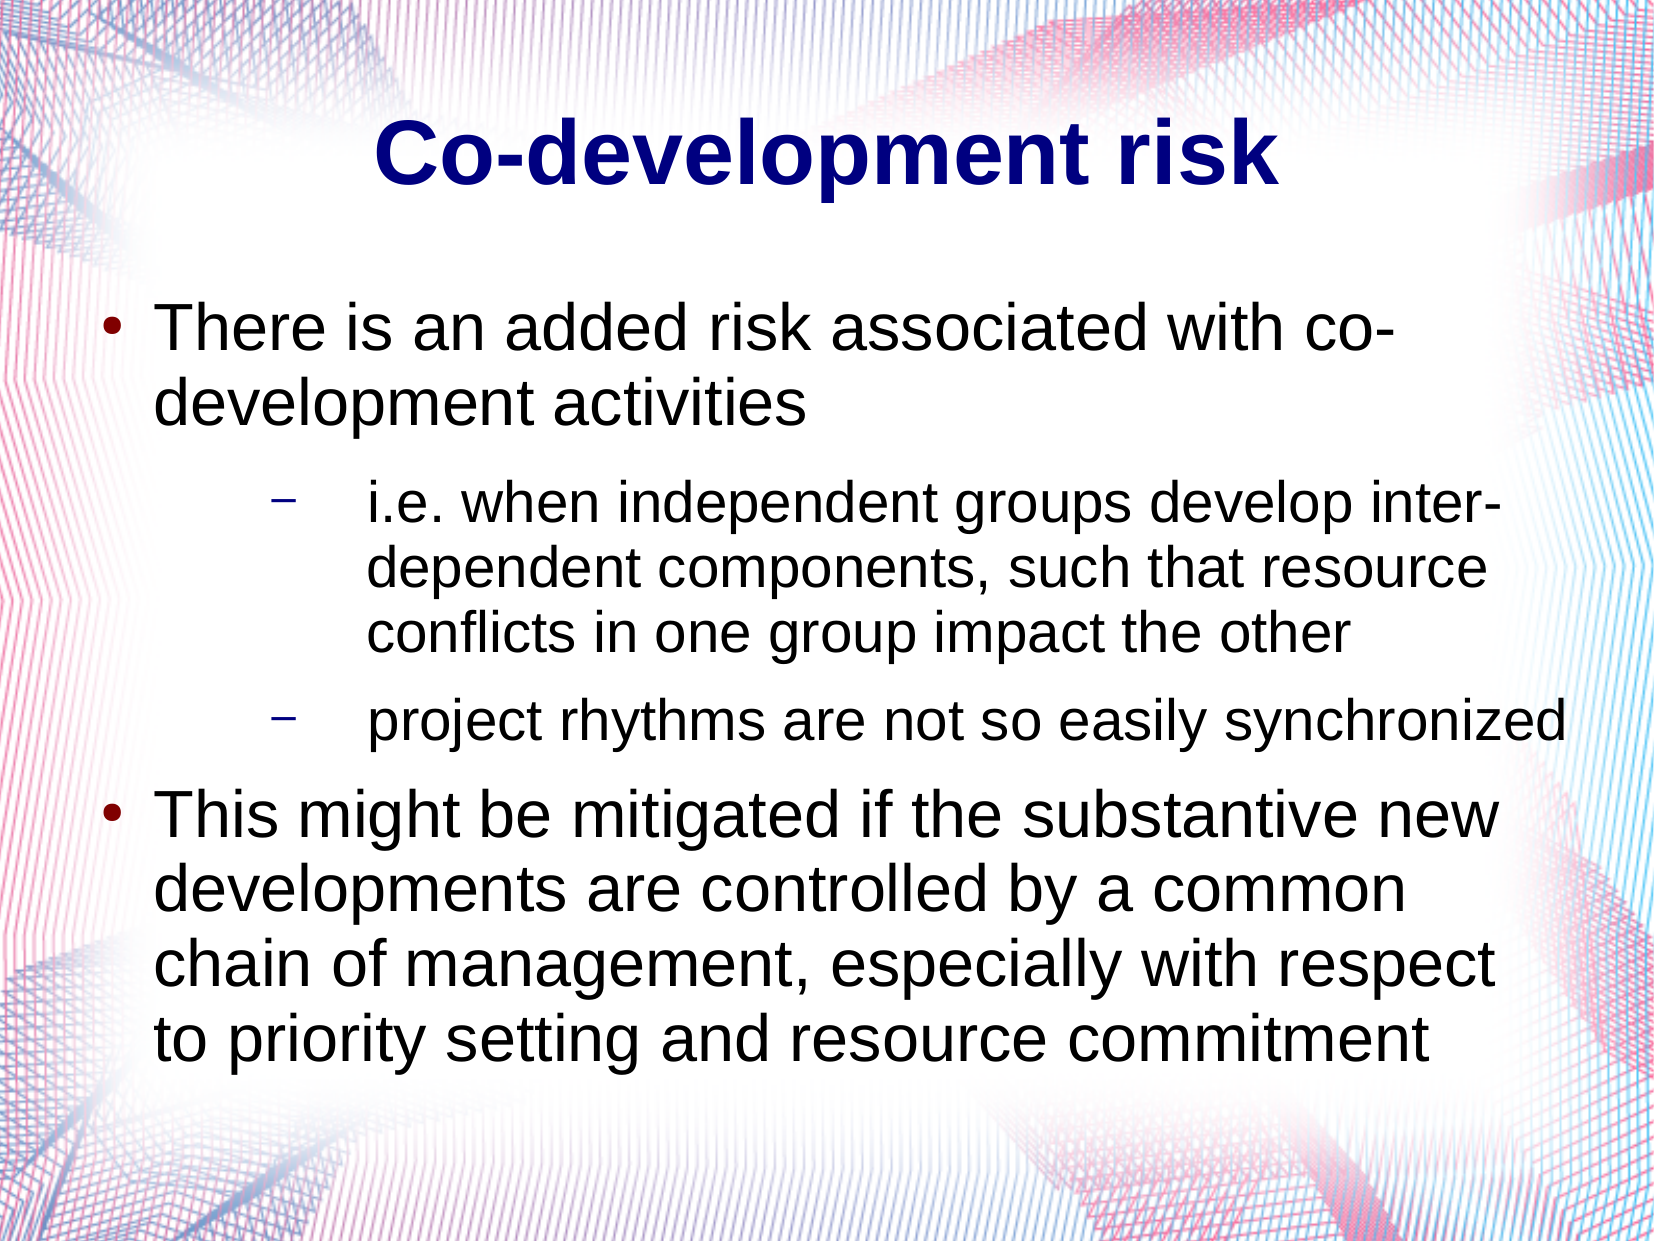

# Co-development risk
There is an added risk associated with co-development activities
 i.e. when independent groups develop inter-dependent components, such that resource conflicts in one group impact the other
 project rhythms are not so easily synchronized
This might be mitigated if the substantive new developments are controlled by a common chain of management, especially with respect to priority setting and resource commitment